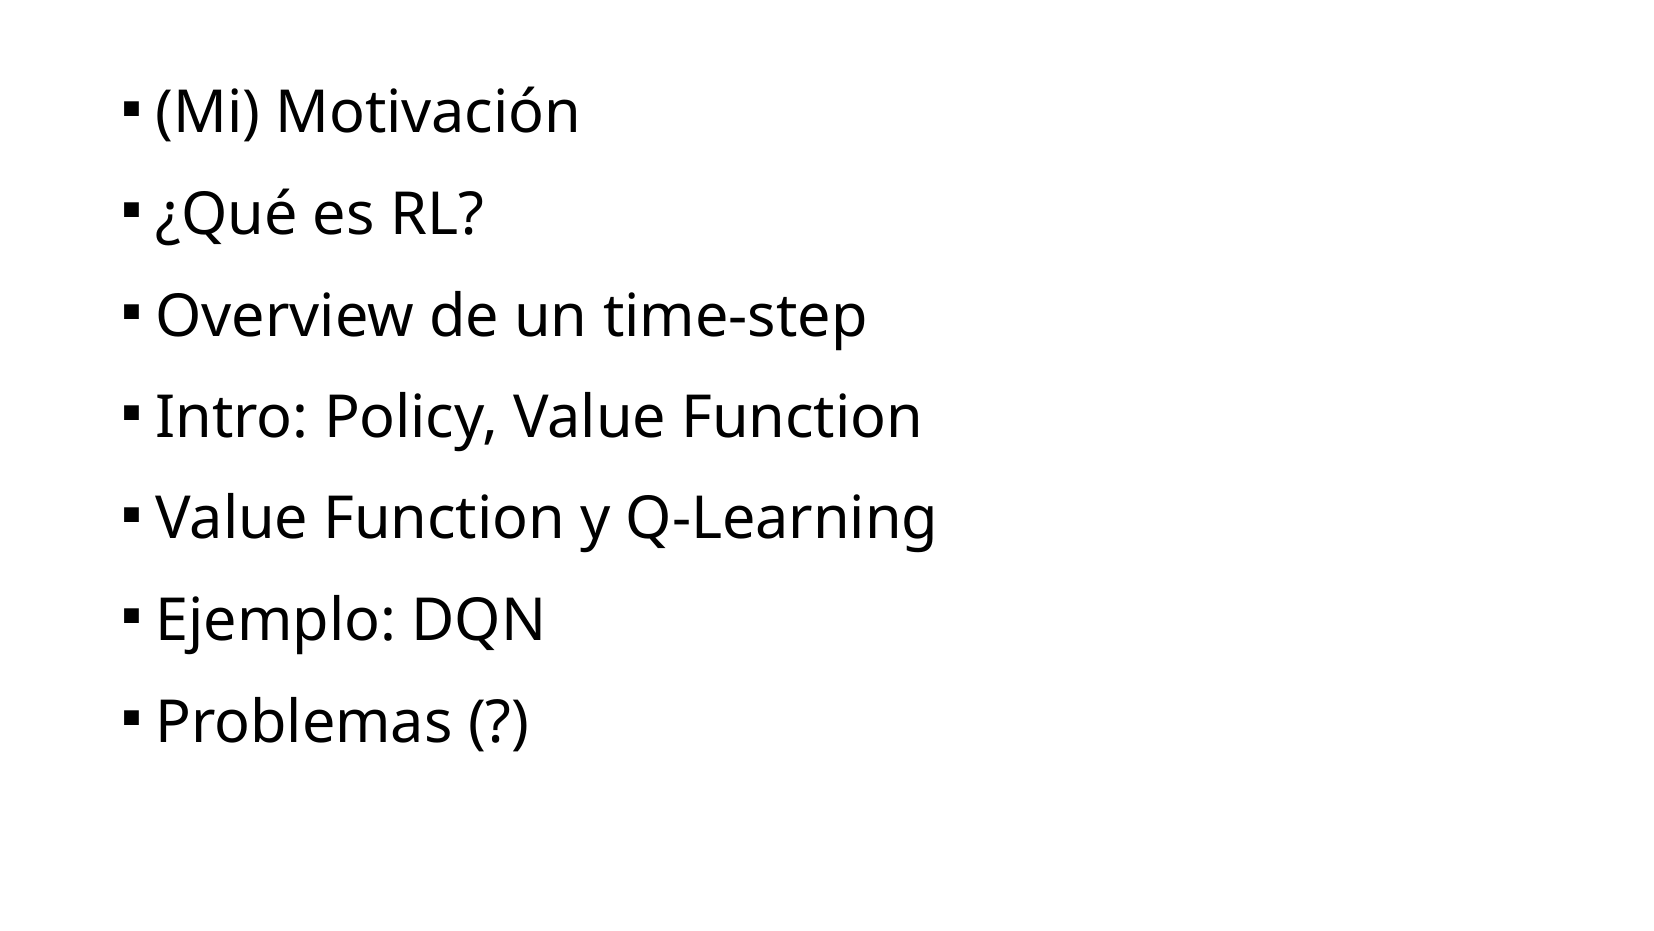

# (Mi) Motivación
¿Qué es RL?
Overview de un time-step
Intro: Policy, Value Function
Value Function y Q-Learning
Ejemplo: DQN
Problemas (?)